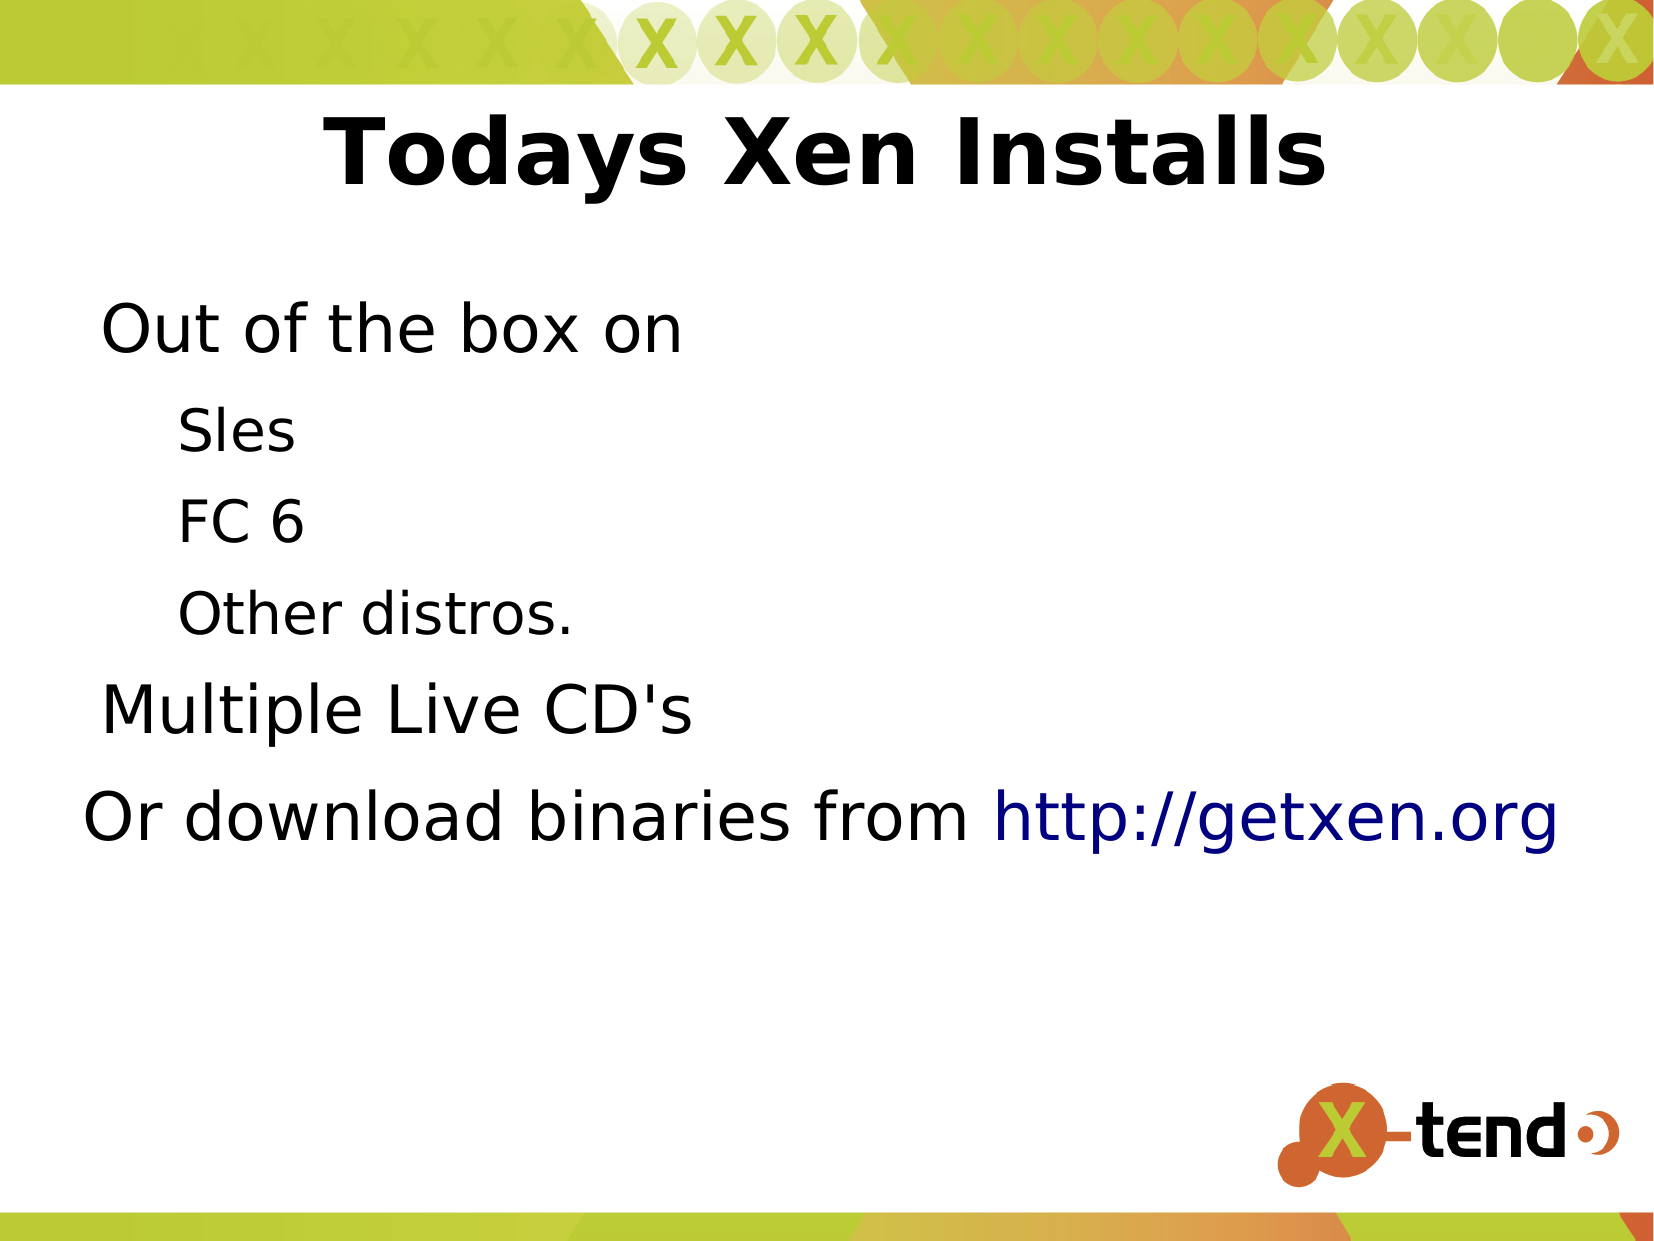

# Todays Xen Installs
Out of the box on
Sles
FC 6
Other distros.
Multiple Live CD's
Or download binaries from http://getxen.org